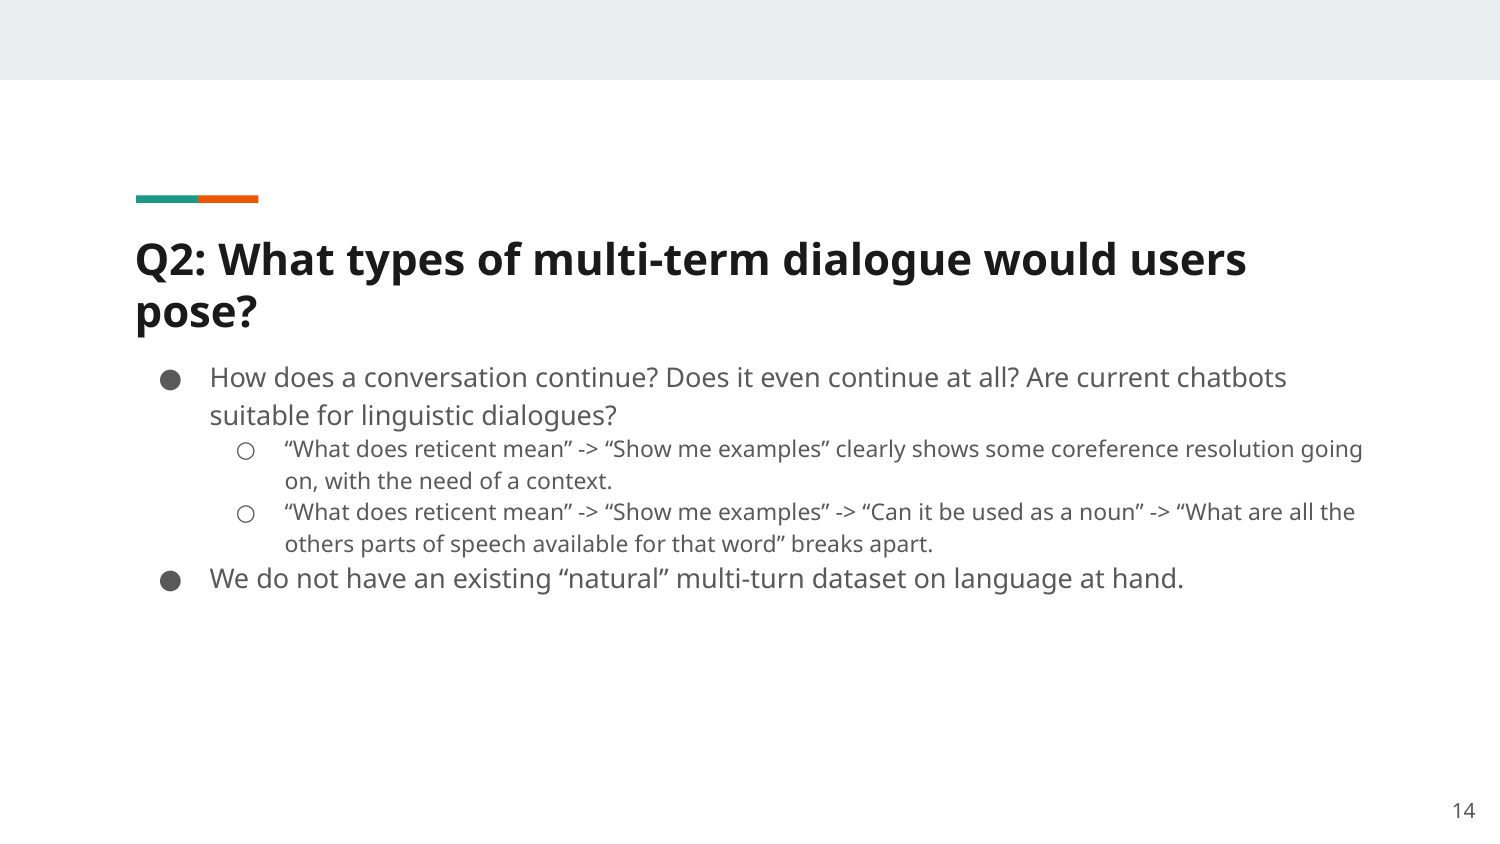

# Q2: What types of multi-term dialogue would users pose?
How does a conversation continue? Does it even continue at all? Are current chatbots suitable for linguistic dialogues?
“What does reticent mean” -> “Show me examples” clearly shows some coreference resolution going on, with the need of a context.
“What does reticent mean” -> “Show me examples” -> “Can it be used as a noun” -> “What are all the others parts of speech available for that word” breaks apart.
We do not have an existing “natural” multi-turn dataset on language at hand.